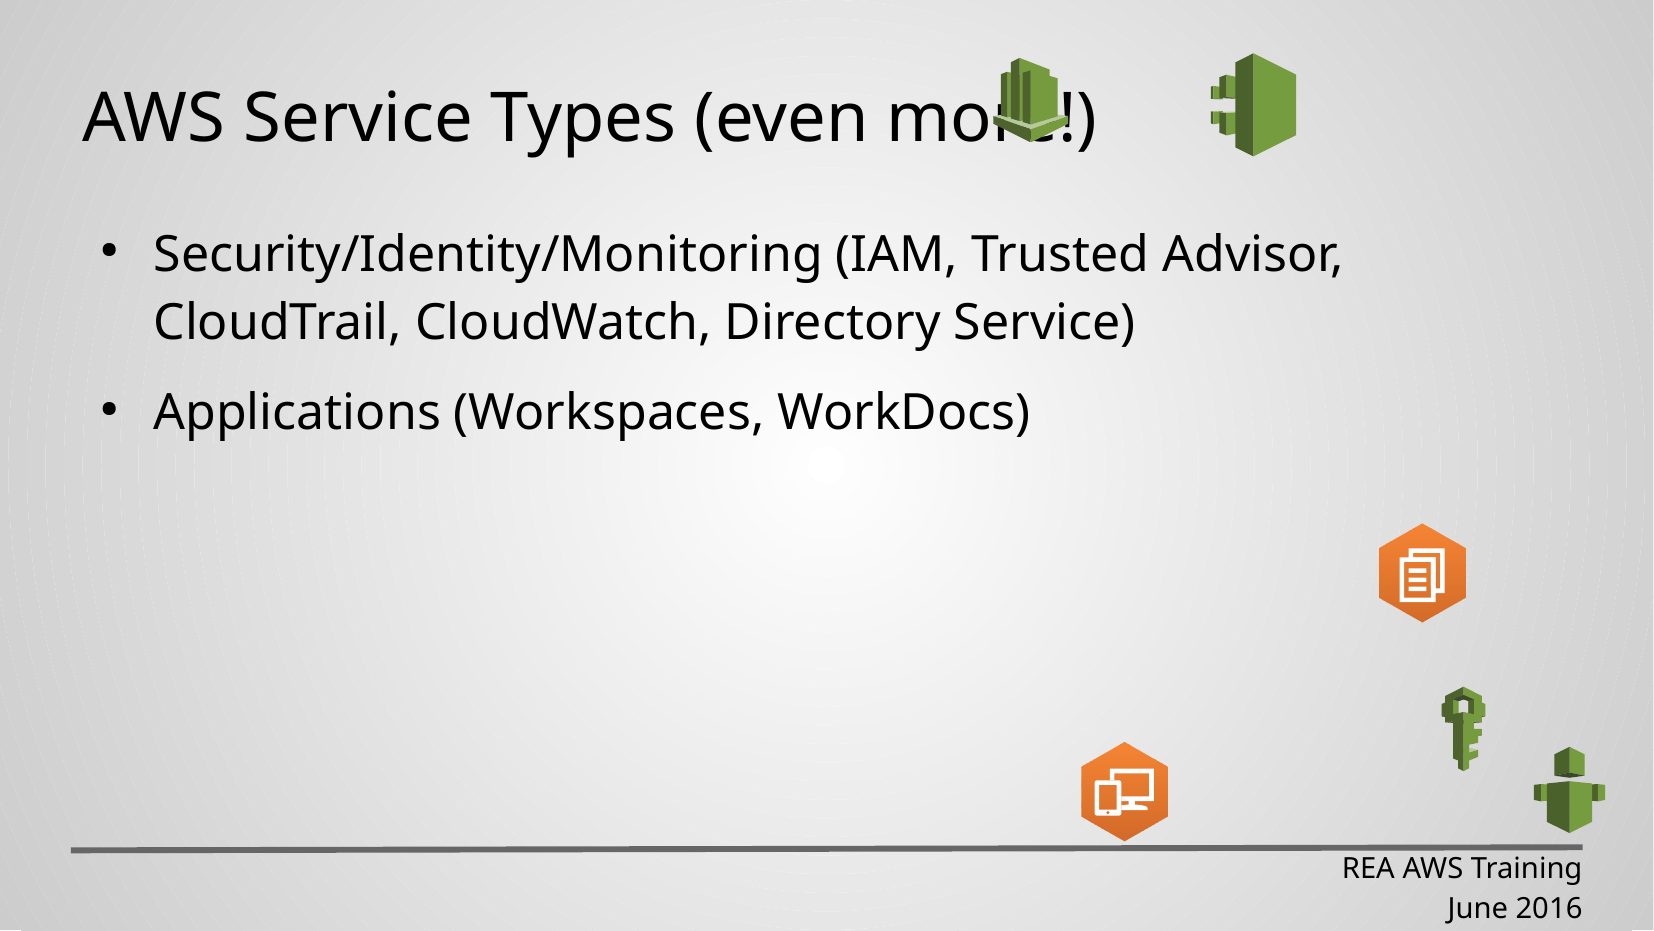

# AWS Service Types (even more!)
Security/Identity/Monitoring (IAM, Trusted Advisor, CloudTrail, CloudWatch, Directory Service)
Applications (Workspaces, WorkDocs)
REA AWS Training